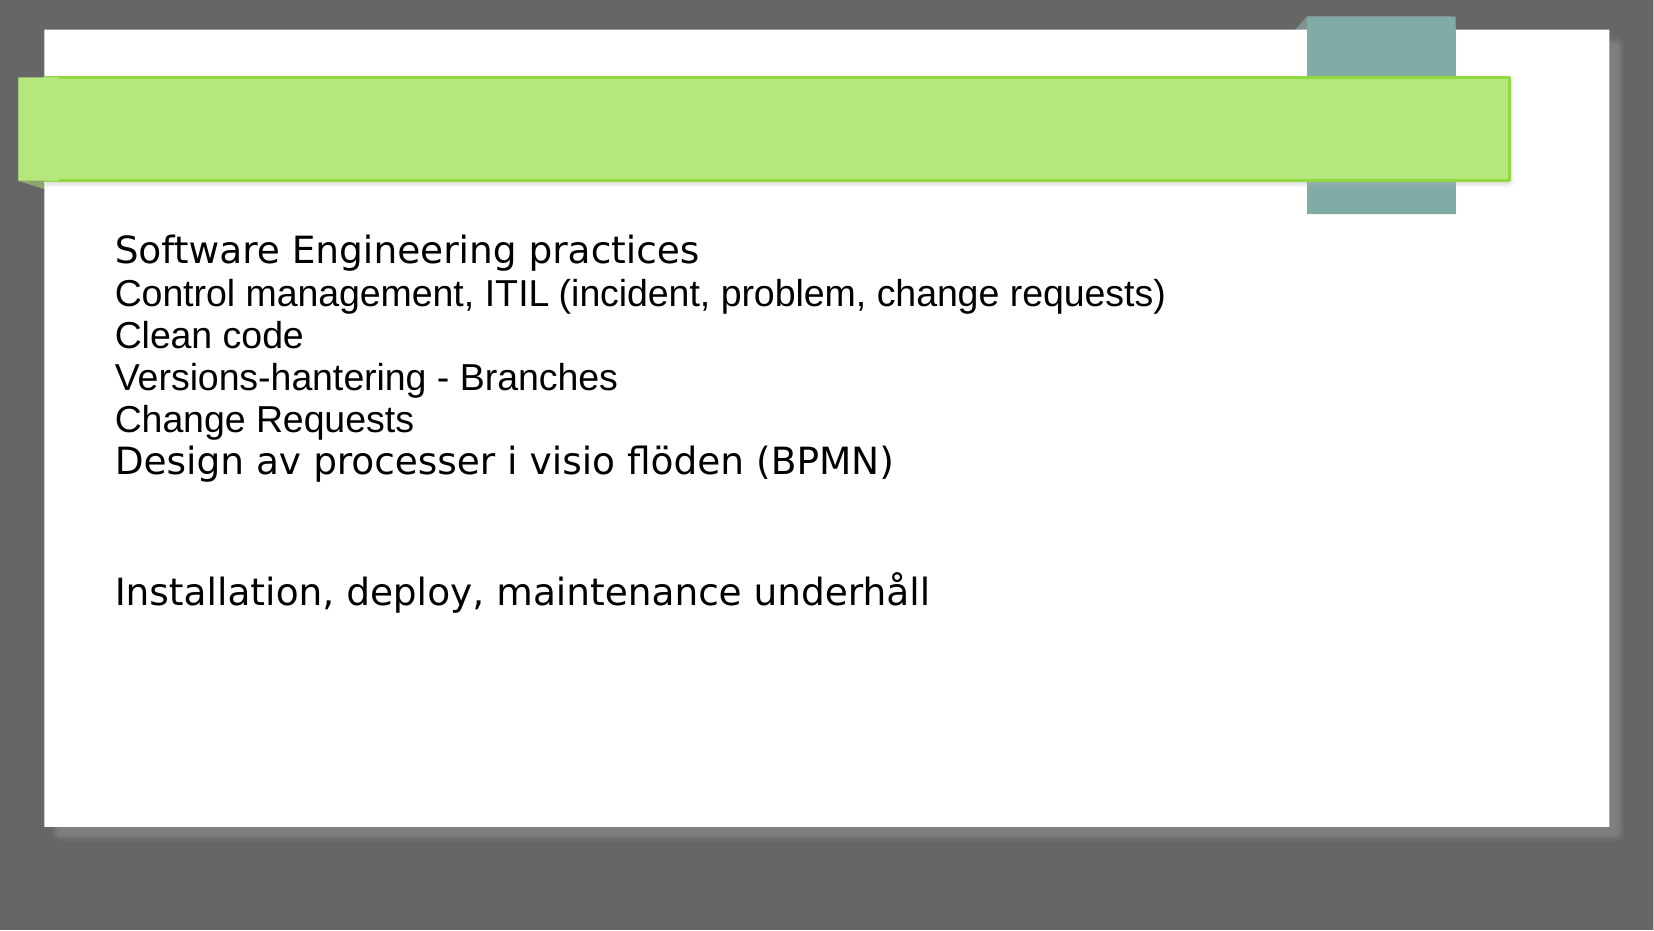

#
Software Engineering practices
Control management, ITIL (incident, problem, change requests)
Clean code
Versions-hantering - Branches
Change Requests
Design av processer i visio flöden (BPMN)
Installation, deploy, maintenance underhåll